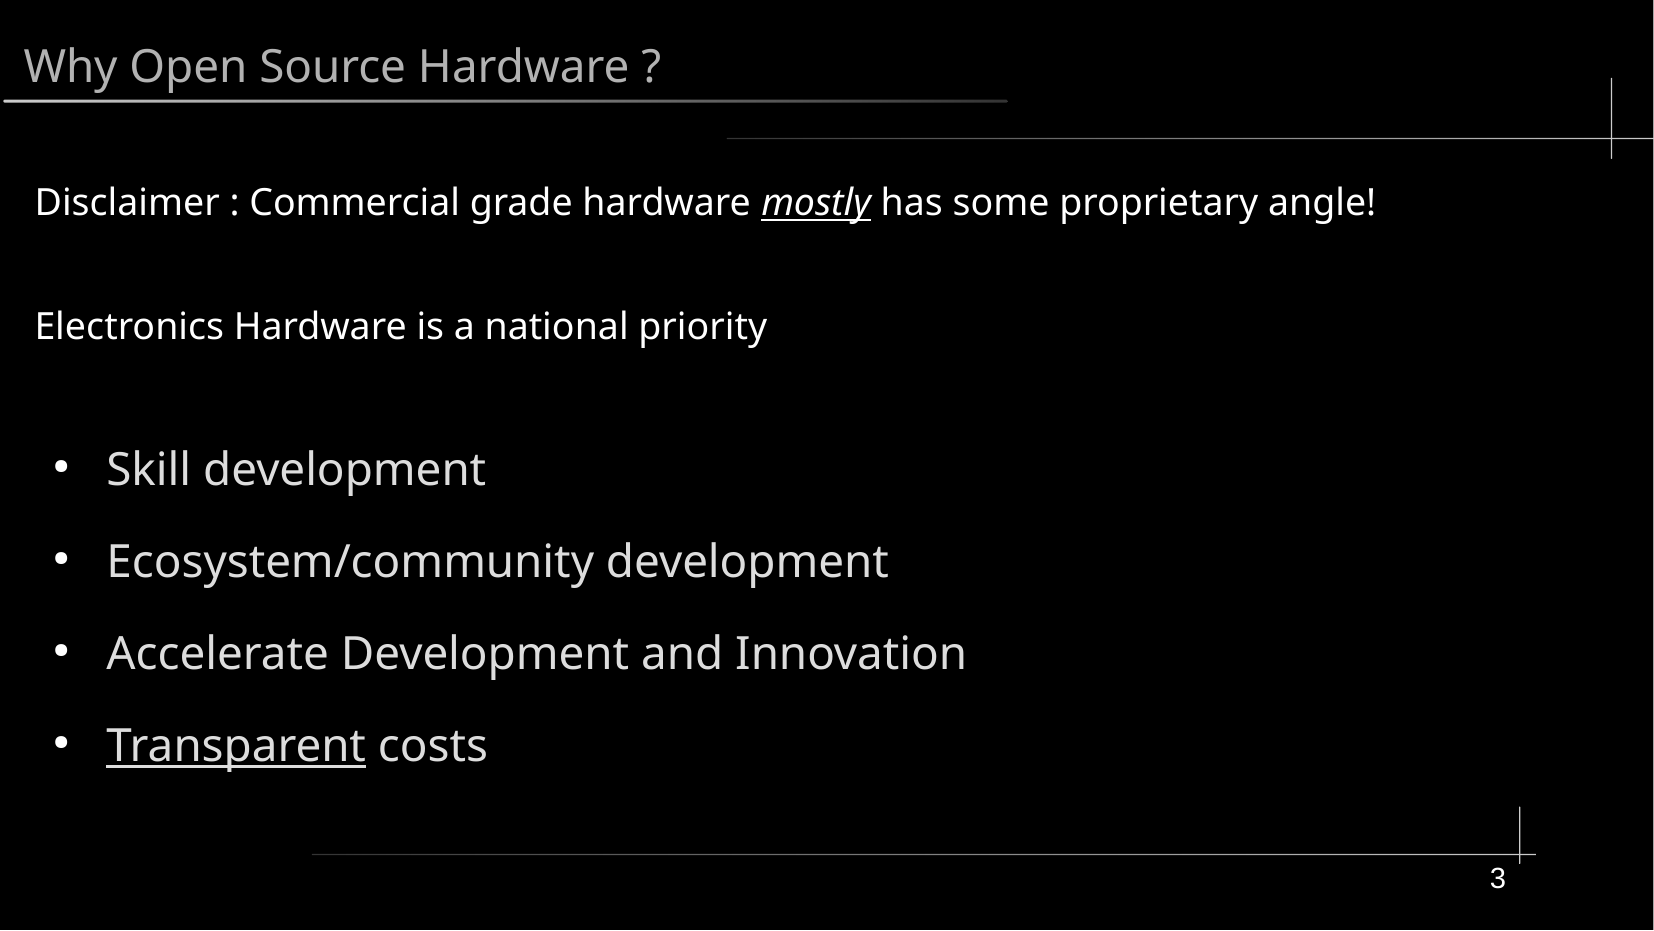

# Why Open Source Hardware ?
Disclaimer : Commercial grade hardware mostly has some proprietary angle!
Electronics Hardware is a national priority
Skill development
Ecosystem/community development
Accelerate Development and Innovation
Transparent costs
3